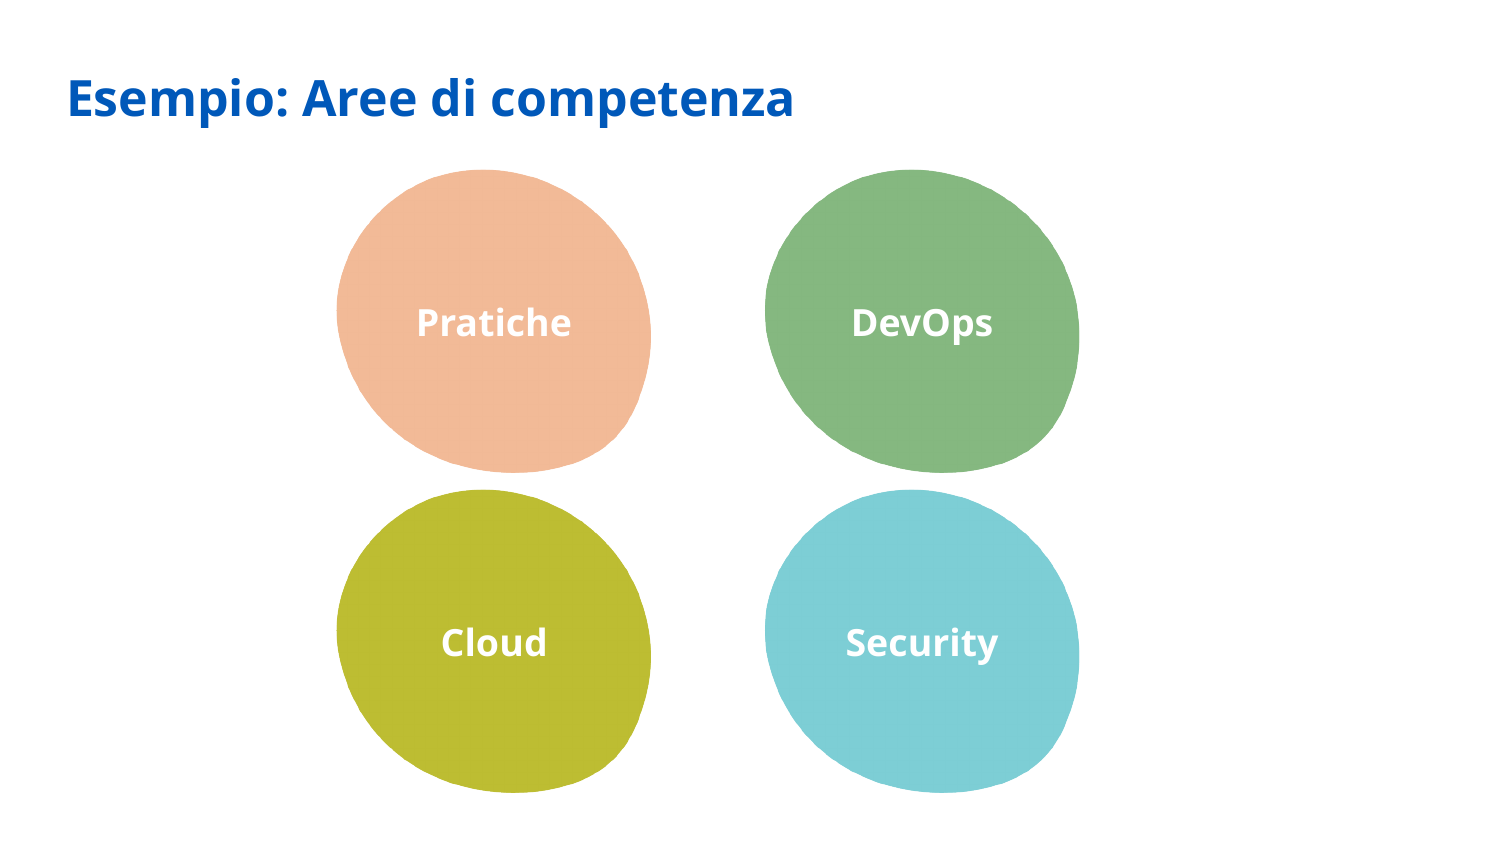

# Esempio: Aree di competenza
Pratiche
DevOps
Cloud
Security